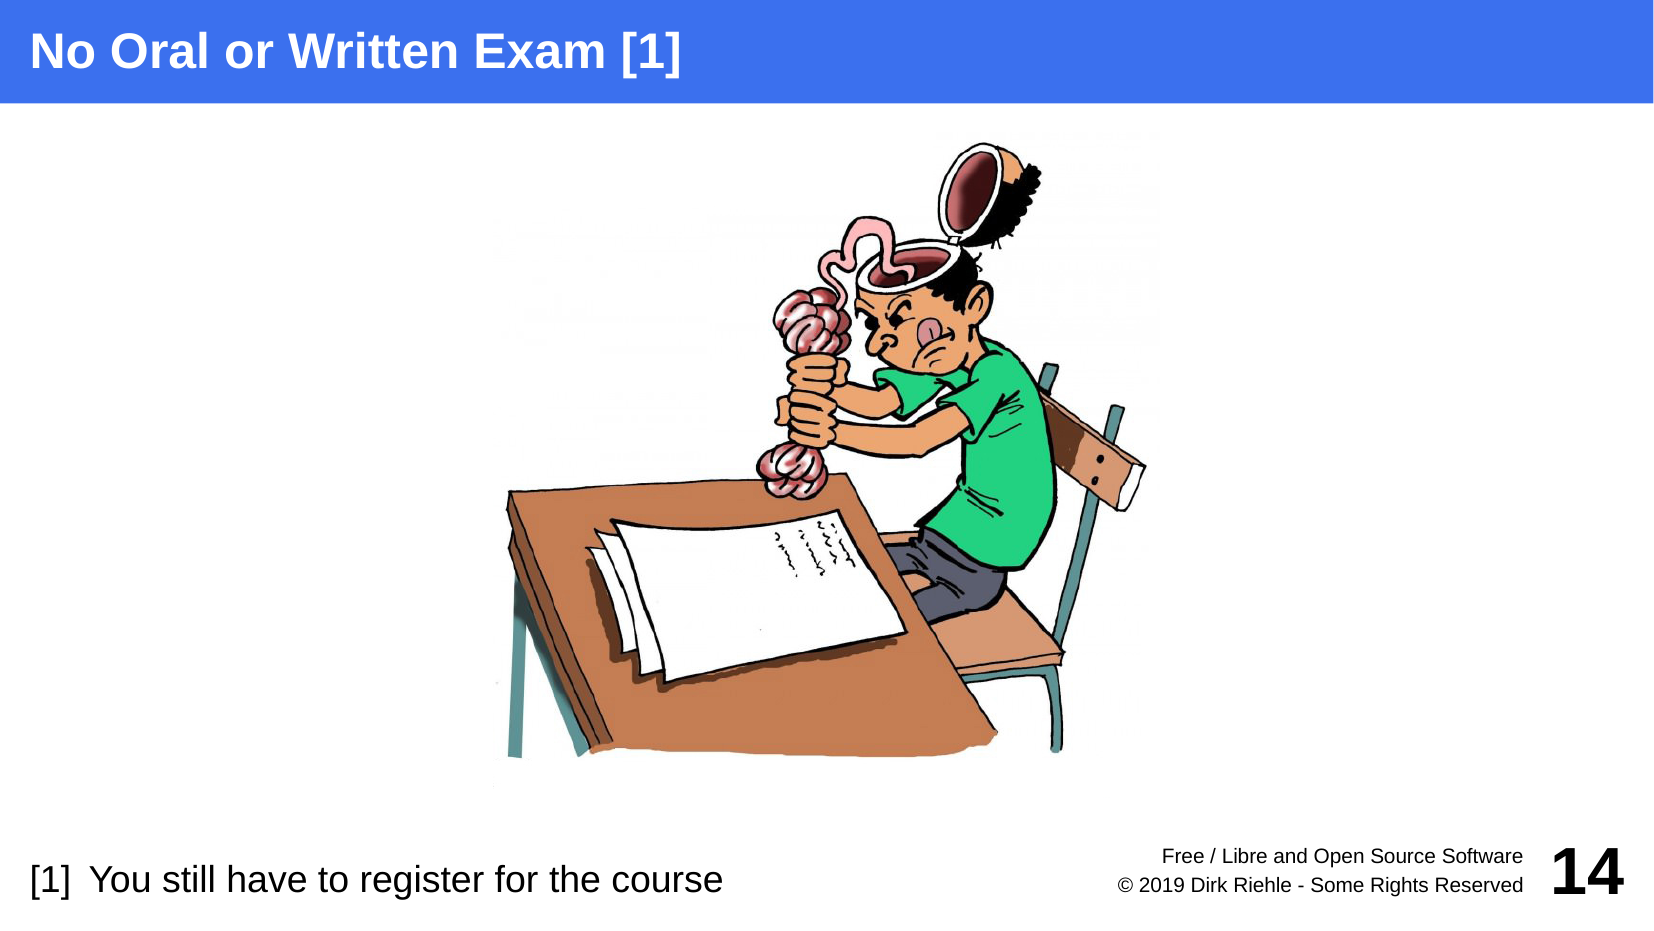

# No Oral or Written Exam [1]
[1]	You still have to register for the course
Free / Libre and Open Source Software
14
© 2019 Dirk Riehle - Some Rights Reserved